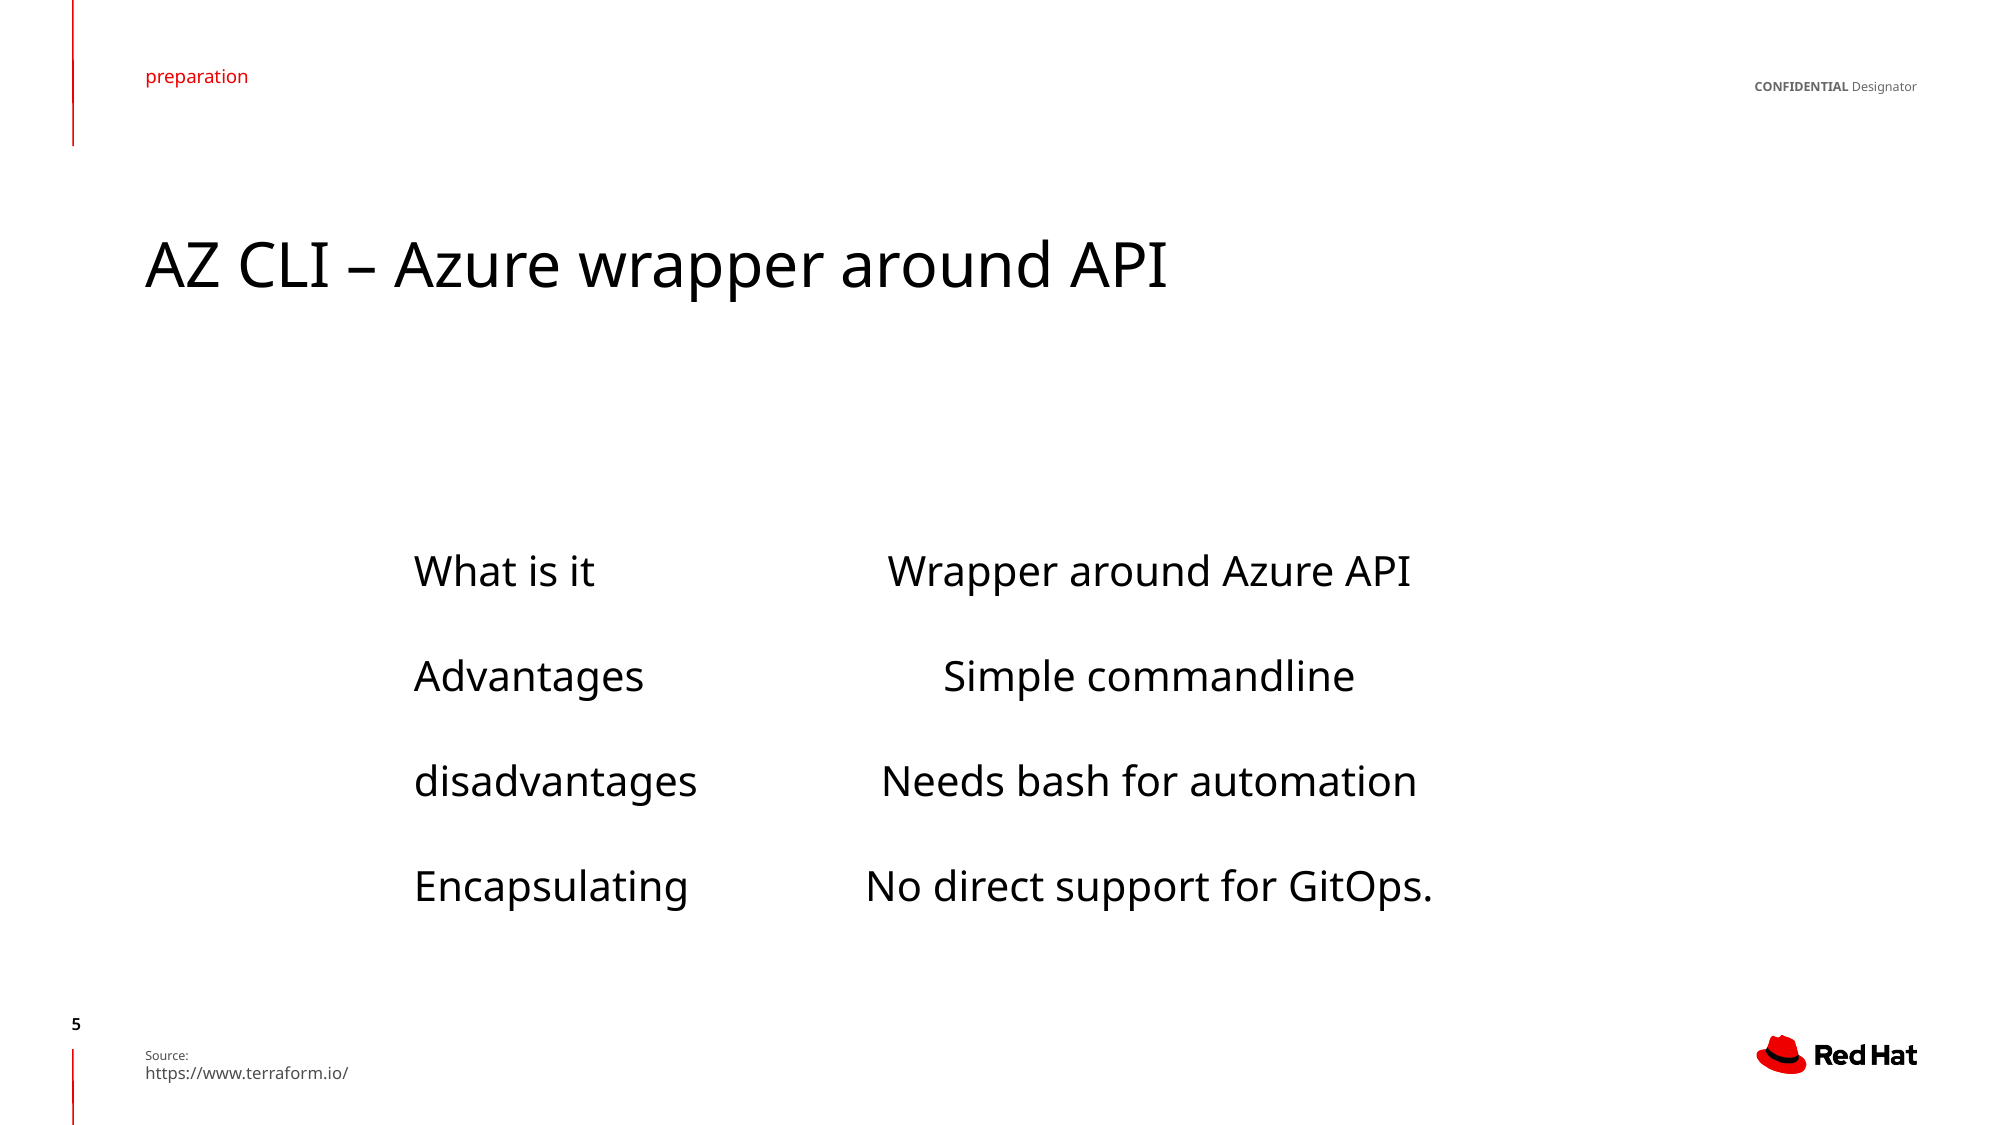

# preparation
CONFIDENTIAL Designator
AZ CLI – Azure wrapper around API
What is it
Advantages
disadvantages
Encapsulating
Wrapper around Azure API
Simple commandline
Needs bash for automation
No direct support for GitOps.
Source:
https://www.terraform.io/
5